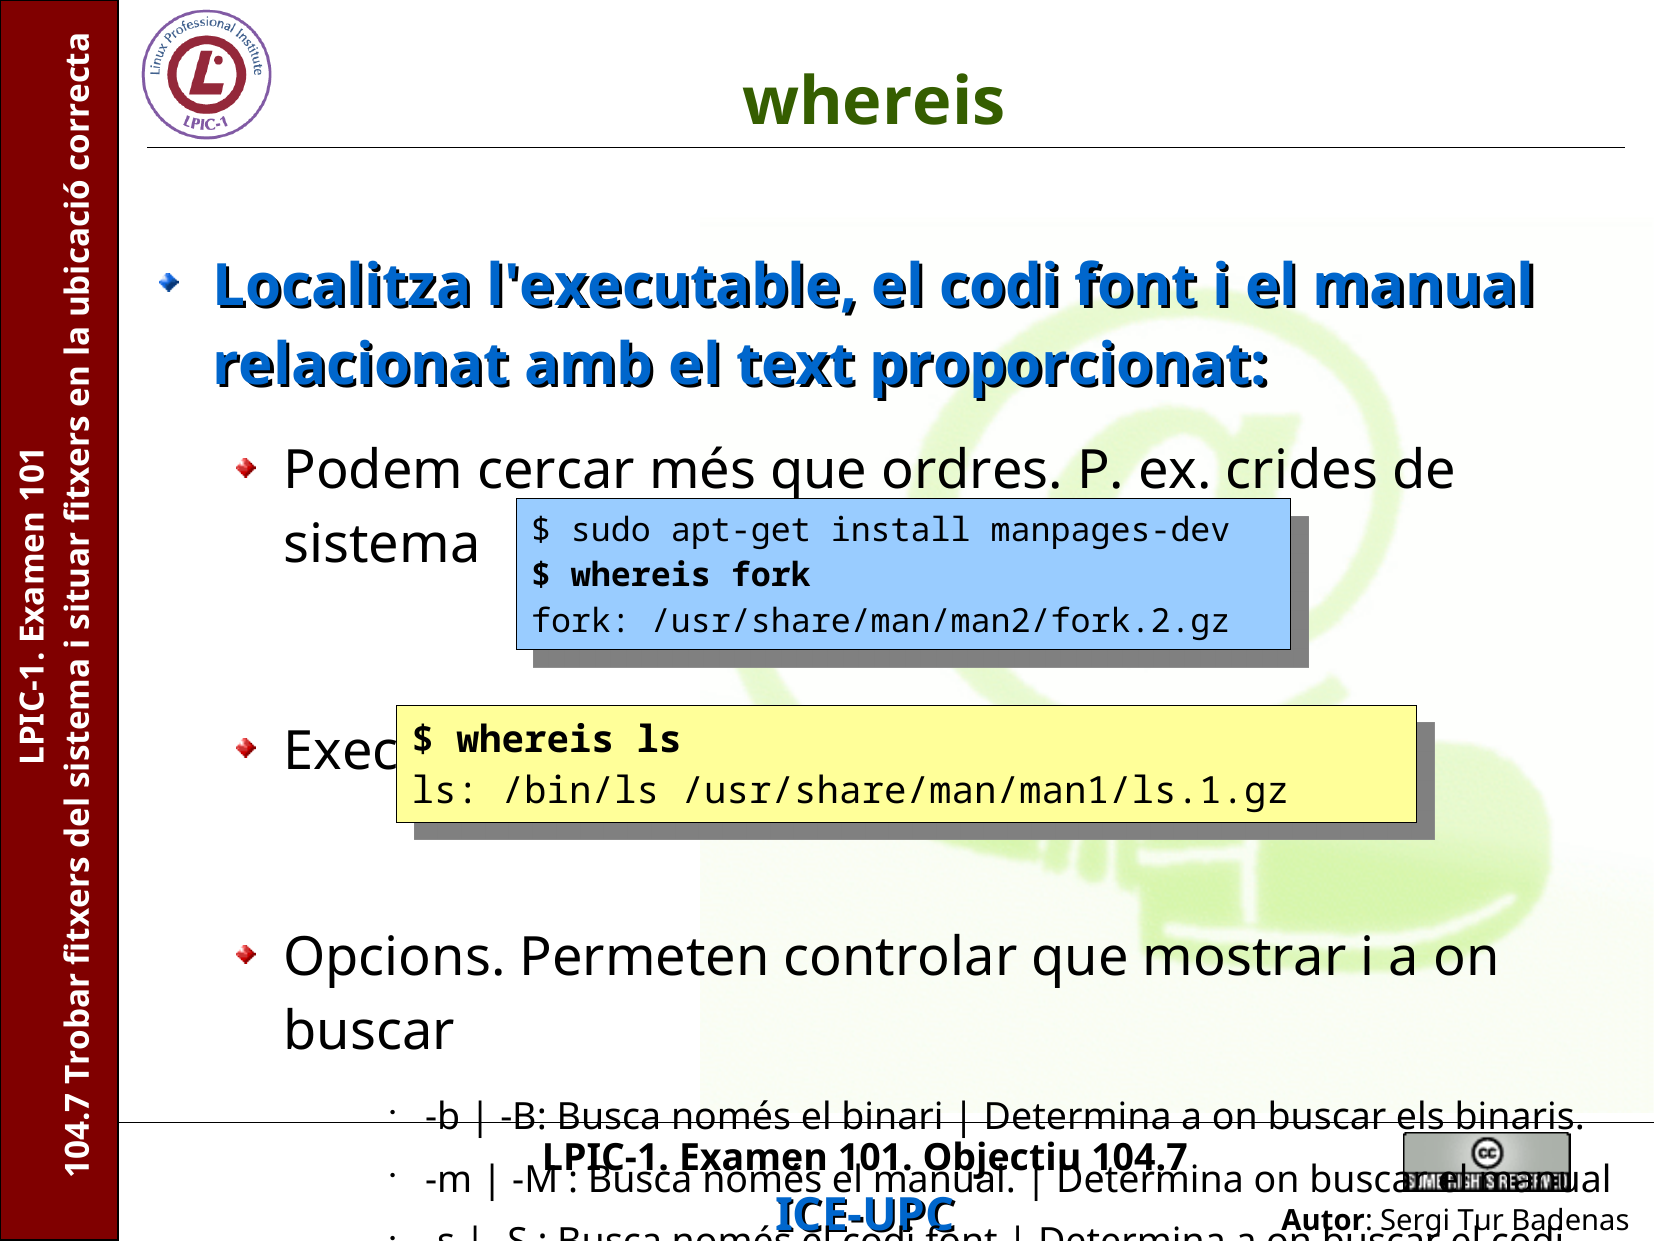

# whereis
Localitza l'executable, el codi font i el manual relacionat amb el text proporcionat:
Podem cercar més que ordres. P. ex. crides de sistema
Executable + manual:
Opcions. Permeten controlar que mostrar i a on buscar
-b | -B: Busca només el binari | Determina a on buscar els binaris.
-m | -M : Busca només el manual. | Determina on buscar el manual
-s | -S : Busca només el codi font | Determina a on buscar el codi font.
$ sudo apt-get install manpages-dev
$ whereis fork
fork: /usr/share/man/man2/fork.2.gz
$ whereis ls
ls: /bin/ls /usr/share/man/man1/ls.1.gz